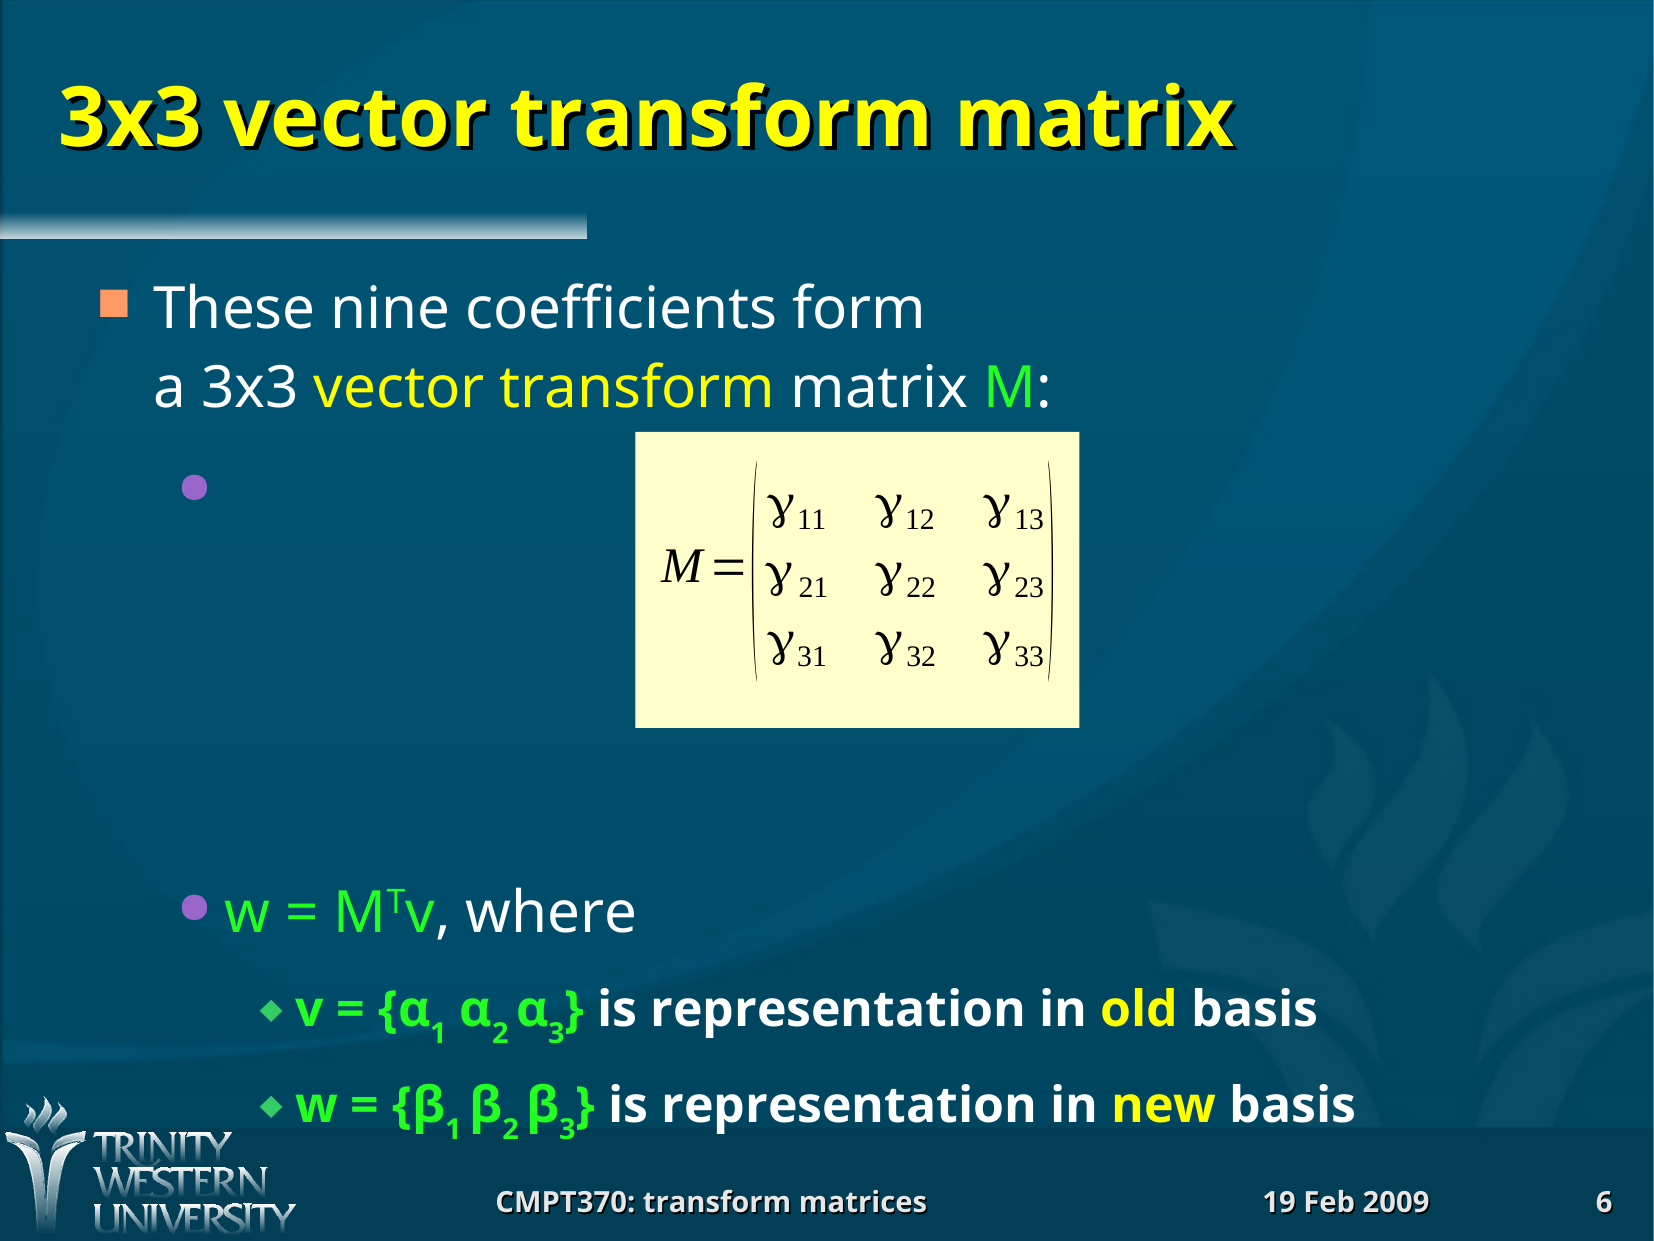

# 3x3 vector transform matrix
These nine coefficients form
a 3x3 vector transform matrix M:
w = MTv, where
v = {α1 α2 α3} is representation in old basis
w = {β1 β2 β3} is representation in new basis
CMPT370: transform matrices
19 Feb 2009
6